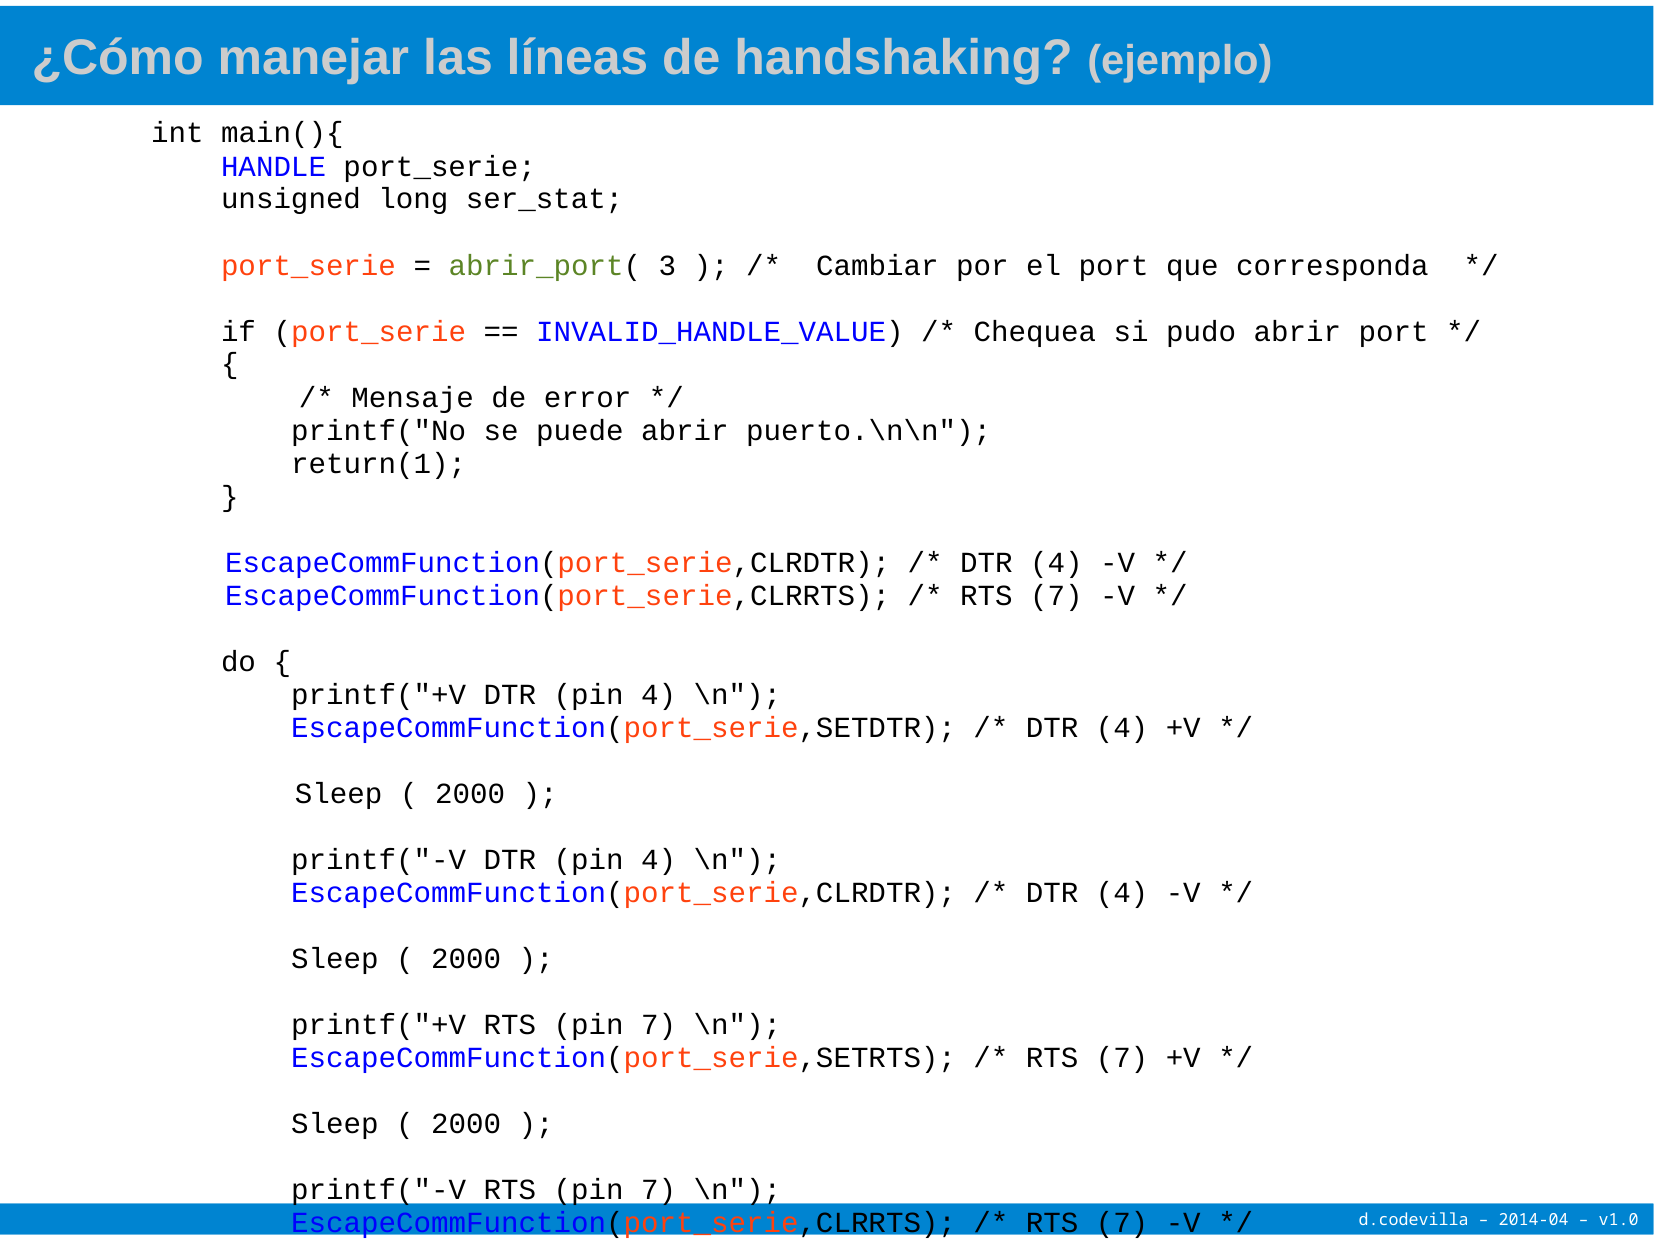

¿Cómo manejar las líneas de handshaking? (ejemplo)
int main(){
 HANDLE port_serie;
 unsigned long ser_stat;
 port_serie = abrir_port( 3 ); /* Cambiar por el port que corresponda */
 if (port_serie == INVALID_HANDLE_VALUE) /* Chequea si pudo abrir port */
 {
		/* Mensaje de error */
 printf("No se puede abrir puerto.\n\n");
 return(1);
 }
	EscapeCommFunction(port_serie,CLRDTR); /* DTR (4) -V */
	EscapeCommFunction(port_serie,CLRRTS); /* RTS (7) -V */
 do {
 printf("+V DTR (pin 4) \n");
 EscapeCommFunction(port_serie,SETDTR); /* DTR (4) +V */
	 Sleep ( 2000 );
 printf("-V DTR (pin 4) \n");
 EscapeCommFunction(port_serie,CLRDTR); /* DTR (4) -V */
 Sleep ( 2000 );
 printf("+V RTS (pin 7) \n");
 EscapeCommFunction(port_serie,SETRTS); /* RTS (7) +V */
 Sleep ( 2000 );
 printf("-V RTS (pin 7) \n");
 EscapeCommFunction(port_serie,CLRRTS); /* RTS (7) -V */